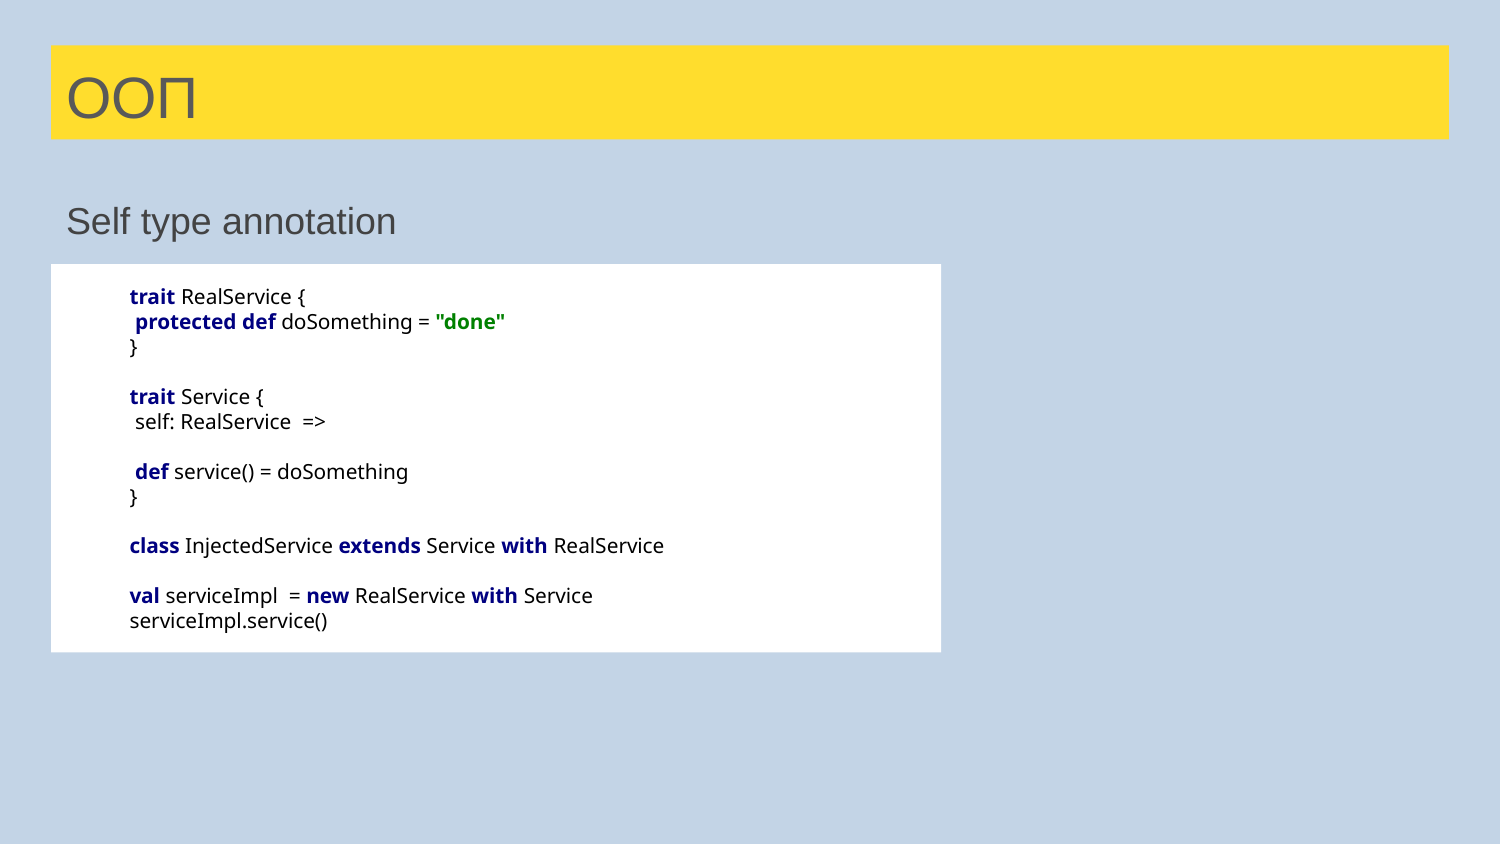

# ООП
Self type annotation
trait RealService {
 protected def doSomething = "done"
}
trait Service {
 self: RealService =>
 def service() = doSomething
}
class InjectedService extends Service with RealService
val serviceImpl = new RealService with Service
serviceImpl.service()